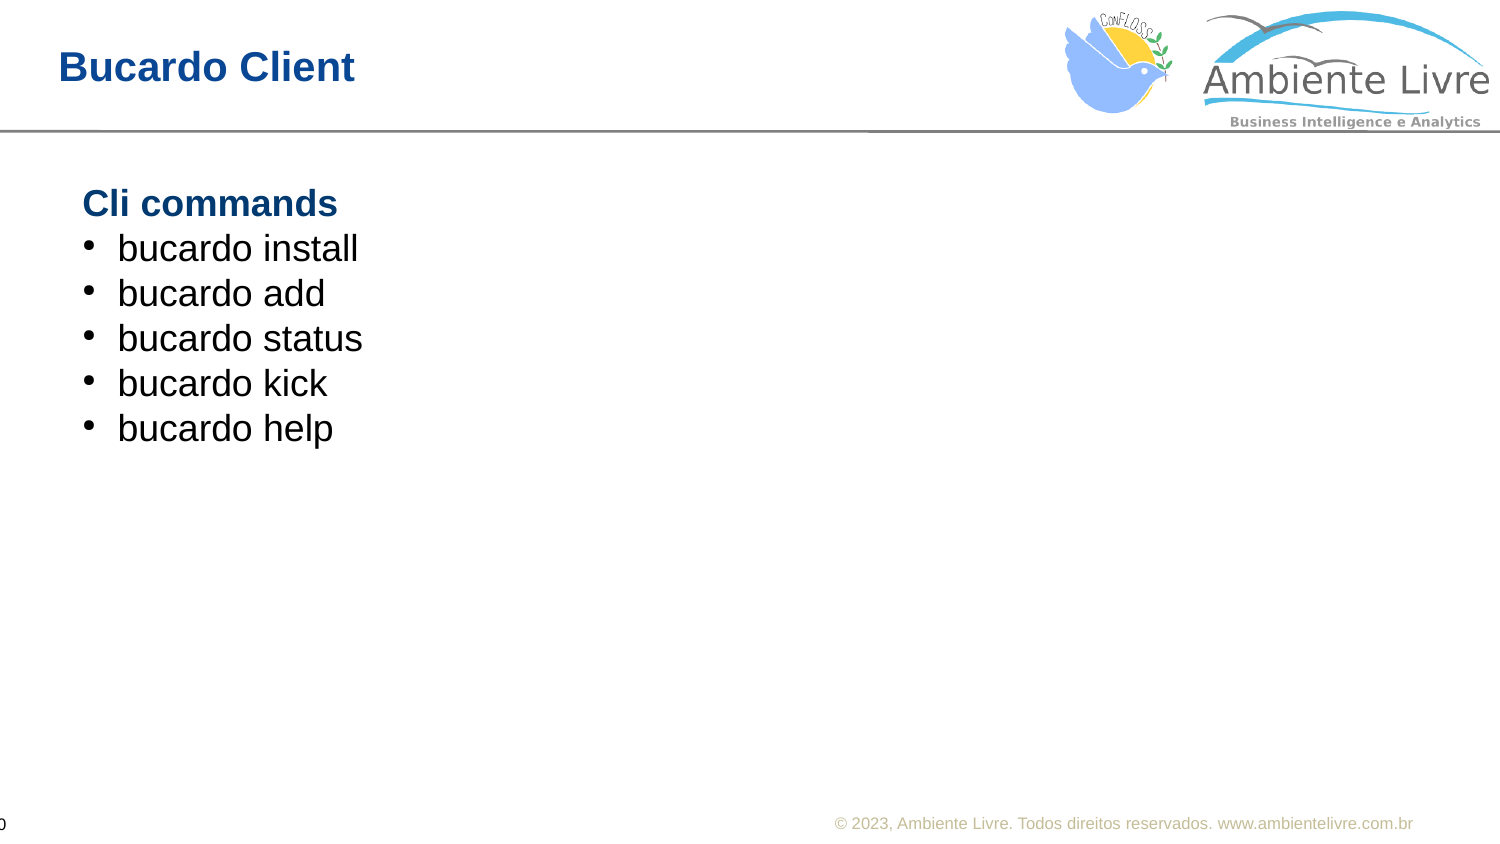

# Bucardo Client
Cli commands
bucardo install
bucardo add
bucardo status
bucardo kick
bucardo help